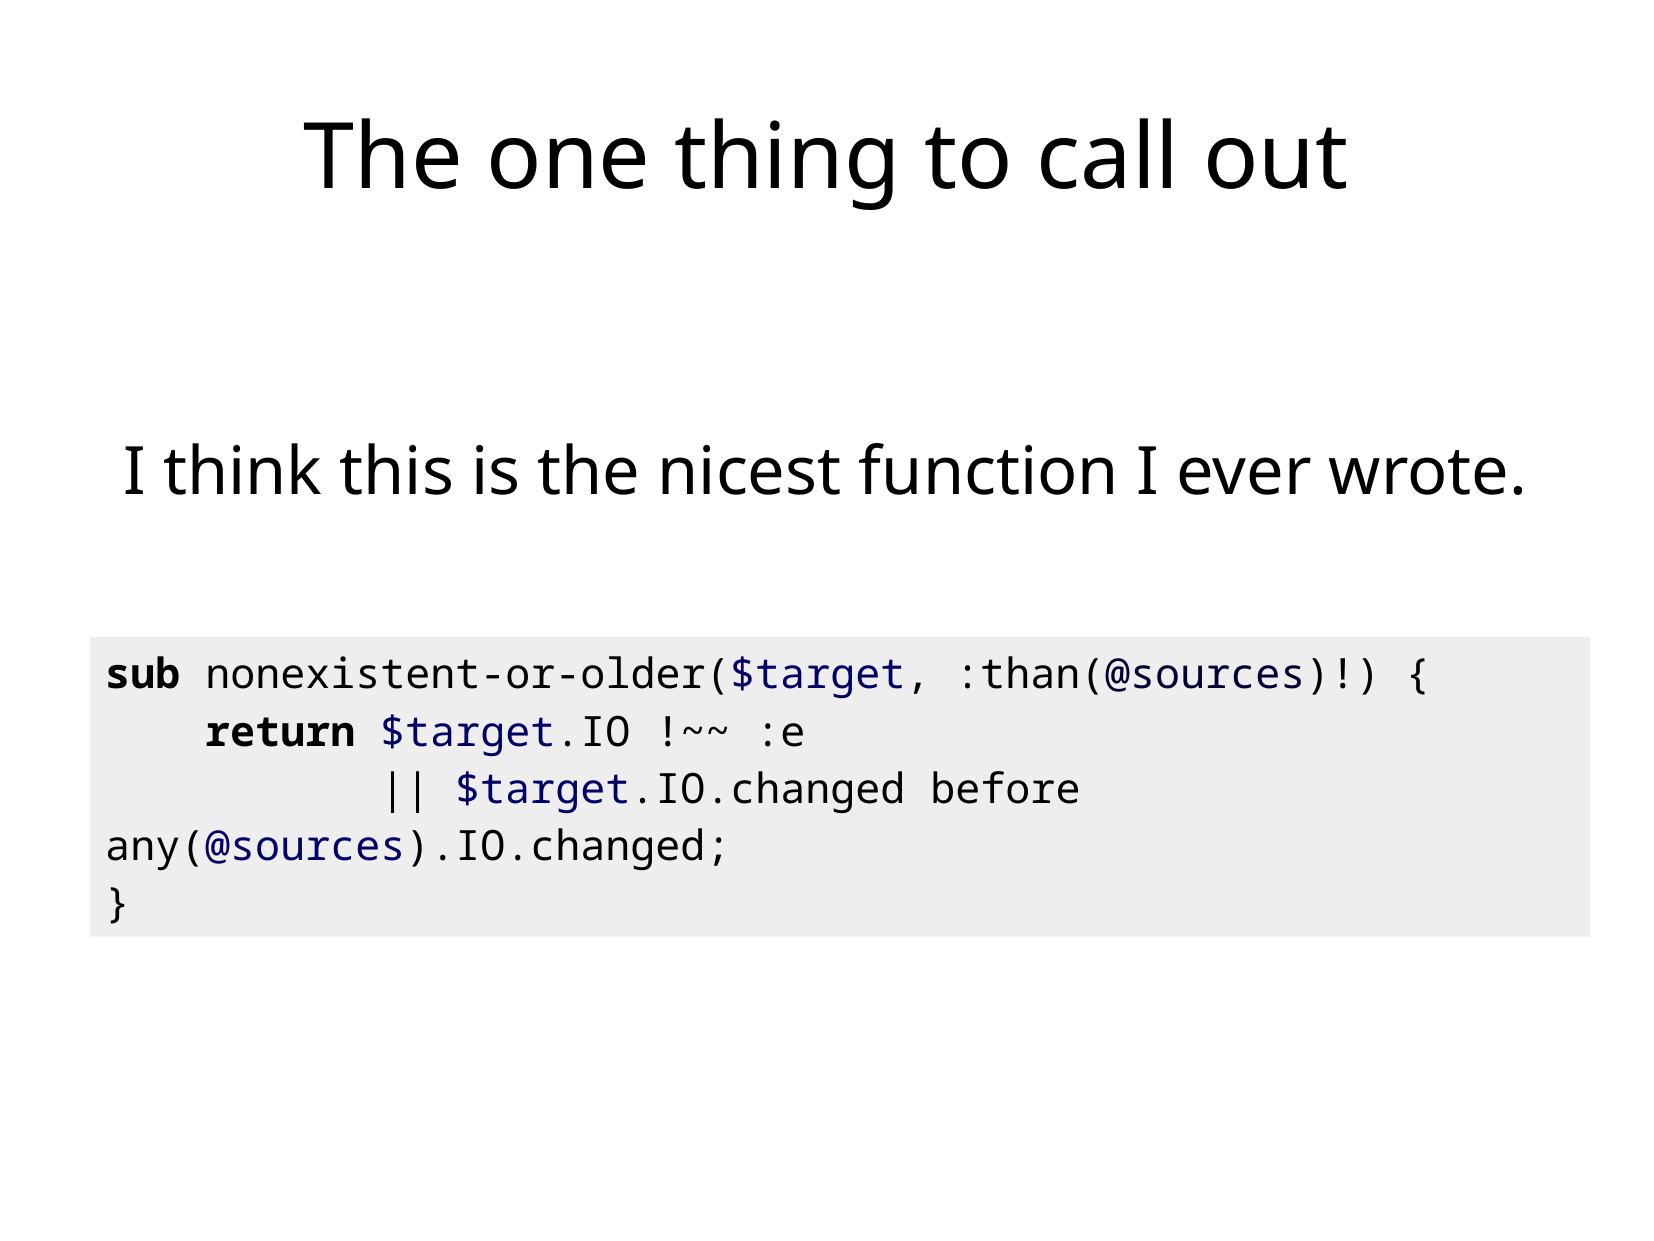

I think this is the nicest function I ever wrote.
# The one thing to call out
sub nonexistent-or-older($target, :than(@sources)!) {
 return $target.IO !~~ :e
 || $target.IO.changed before any(@sources).IO.changed;
}